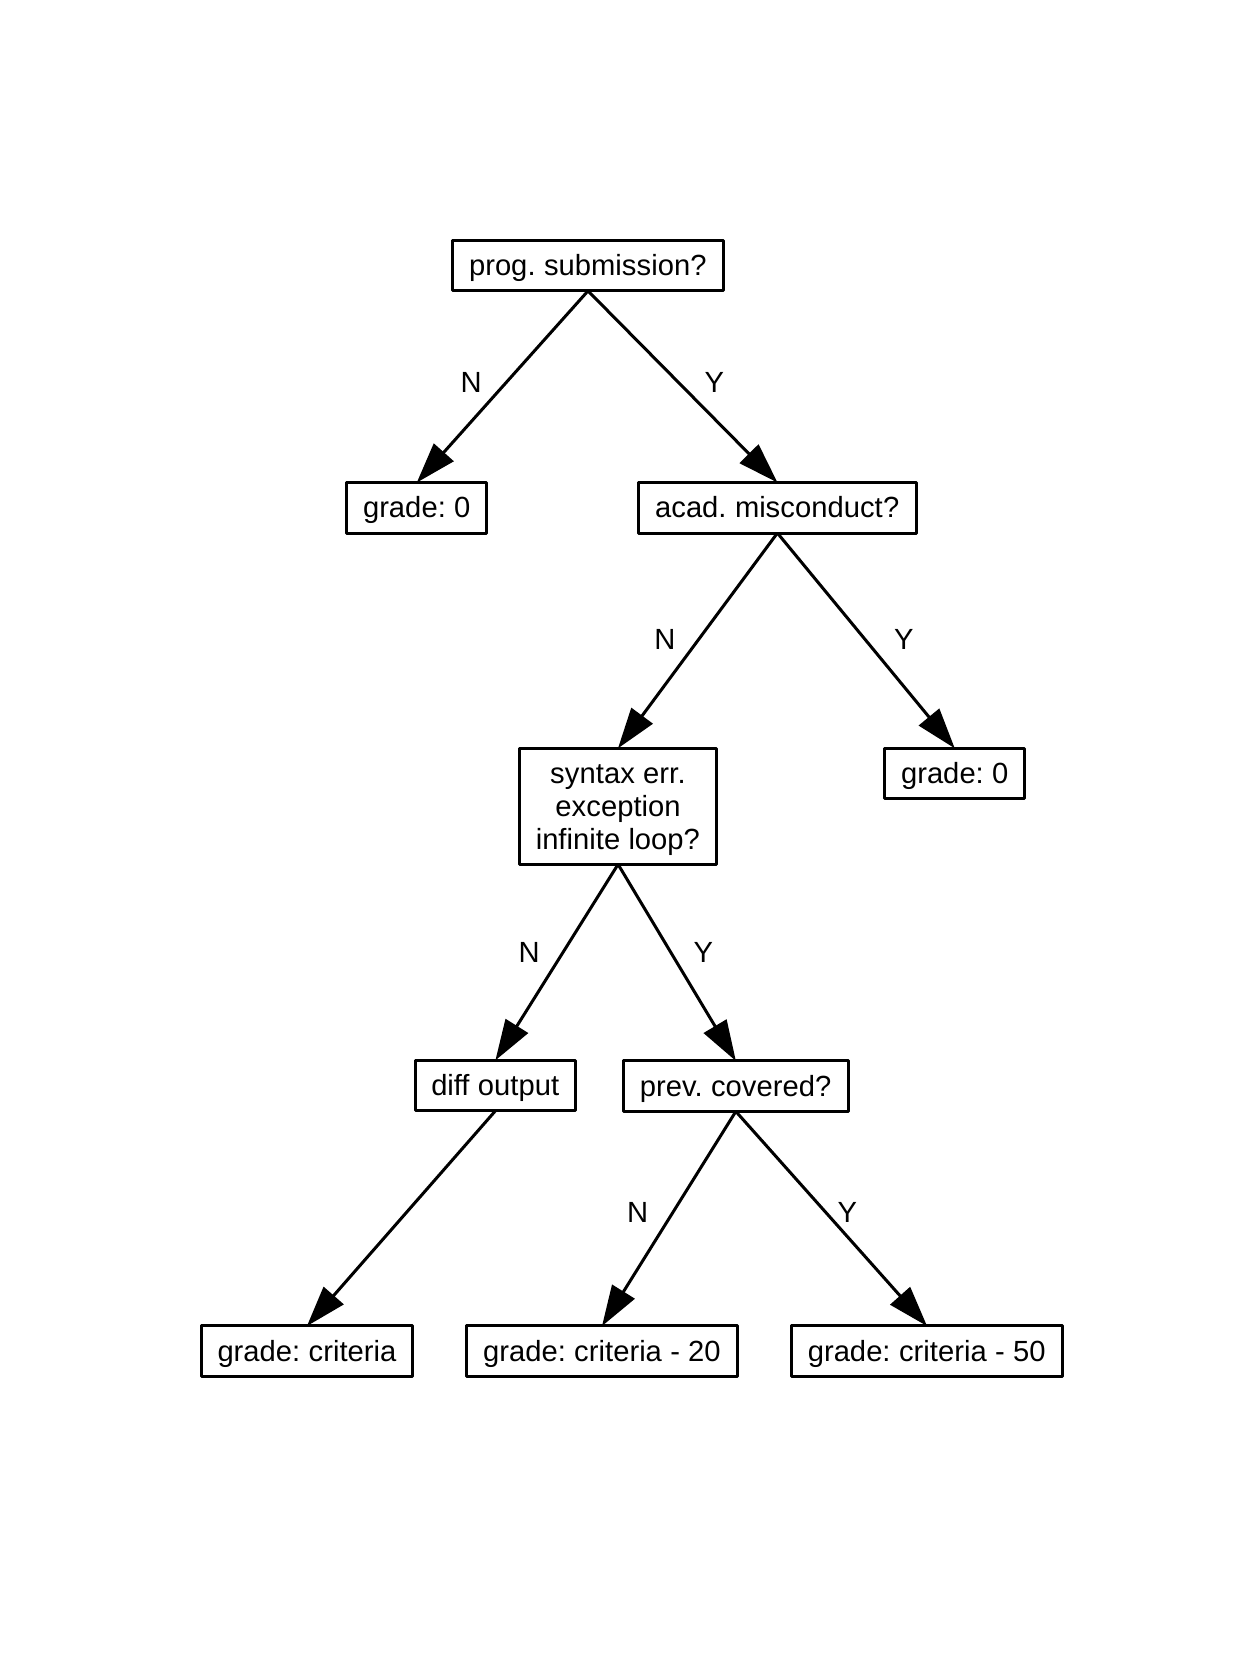

prog. submission?
Y
N
grade: 0
acad. misconduct?
Y
N
syntax err.
exception
infinite loop?
grade: 0
Y
N
diff output
prev. covered?
Y
N
grade: criteria
grade: criteria - 20
grade: criteria - 50